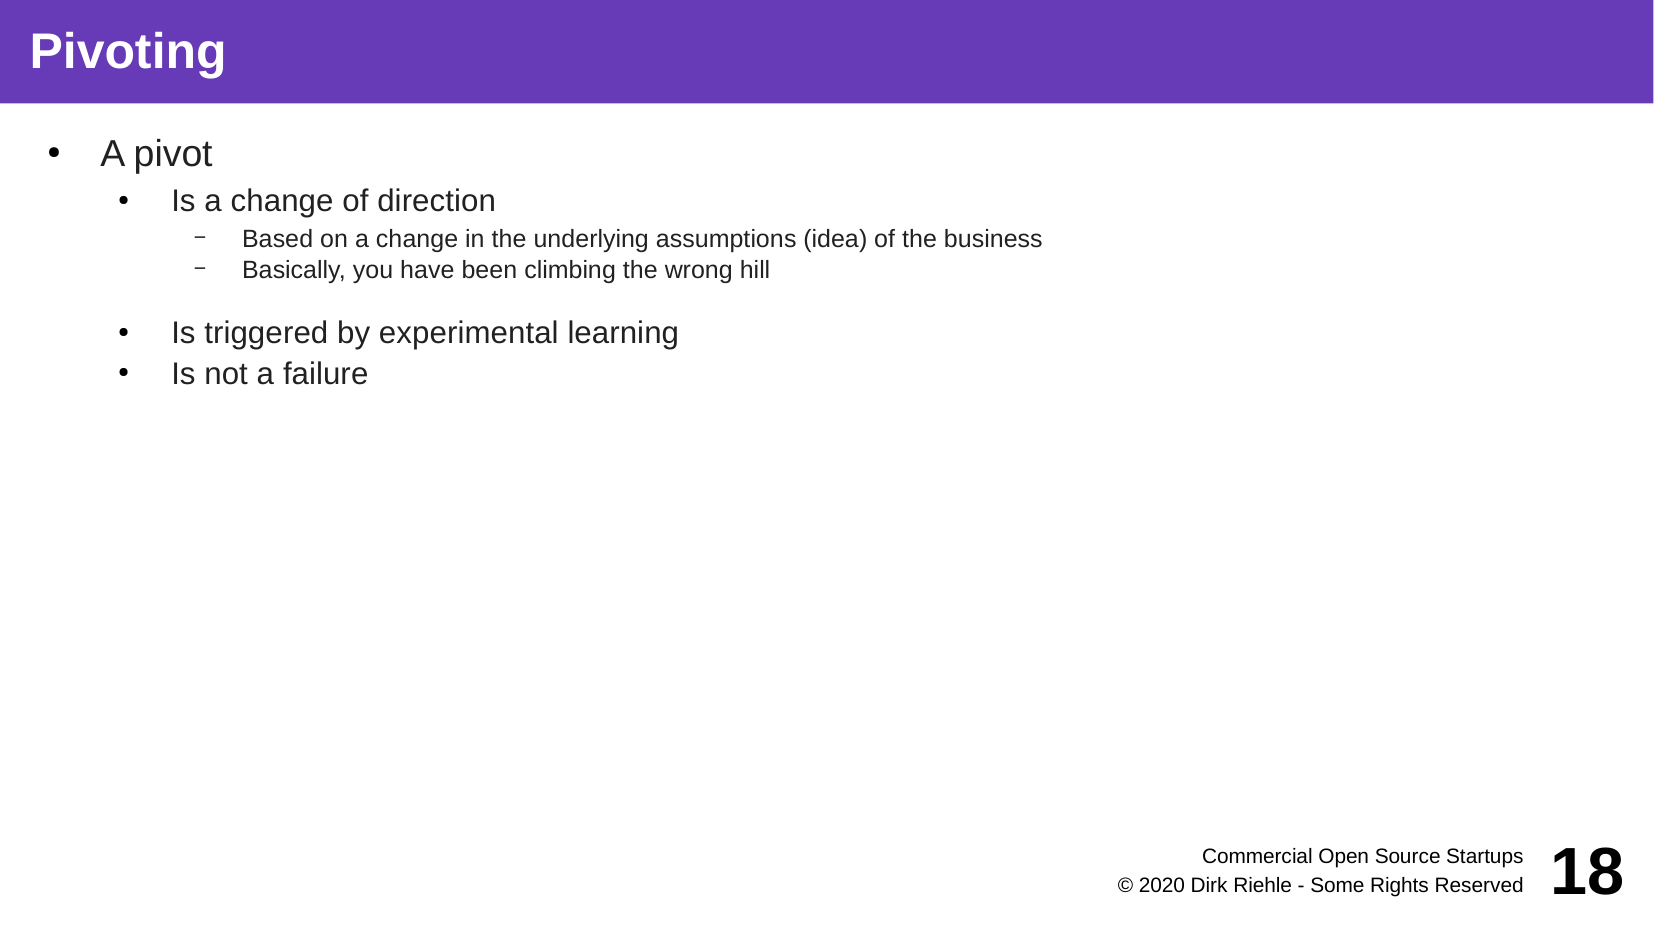

# Pivoting
A pivot
Is a change of direction
Based on a change in the underlying assumptions (idea) of the business
Basically, you have been climbing the wrong hill
Is triggered by experimental learning
Is not a failure
Commercial Open Source Startups
18
© 2020 Dirk Riehle - Some Rights Reserved